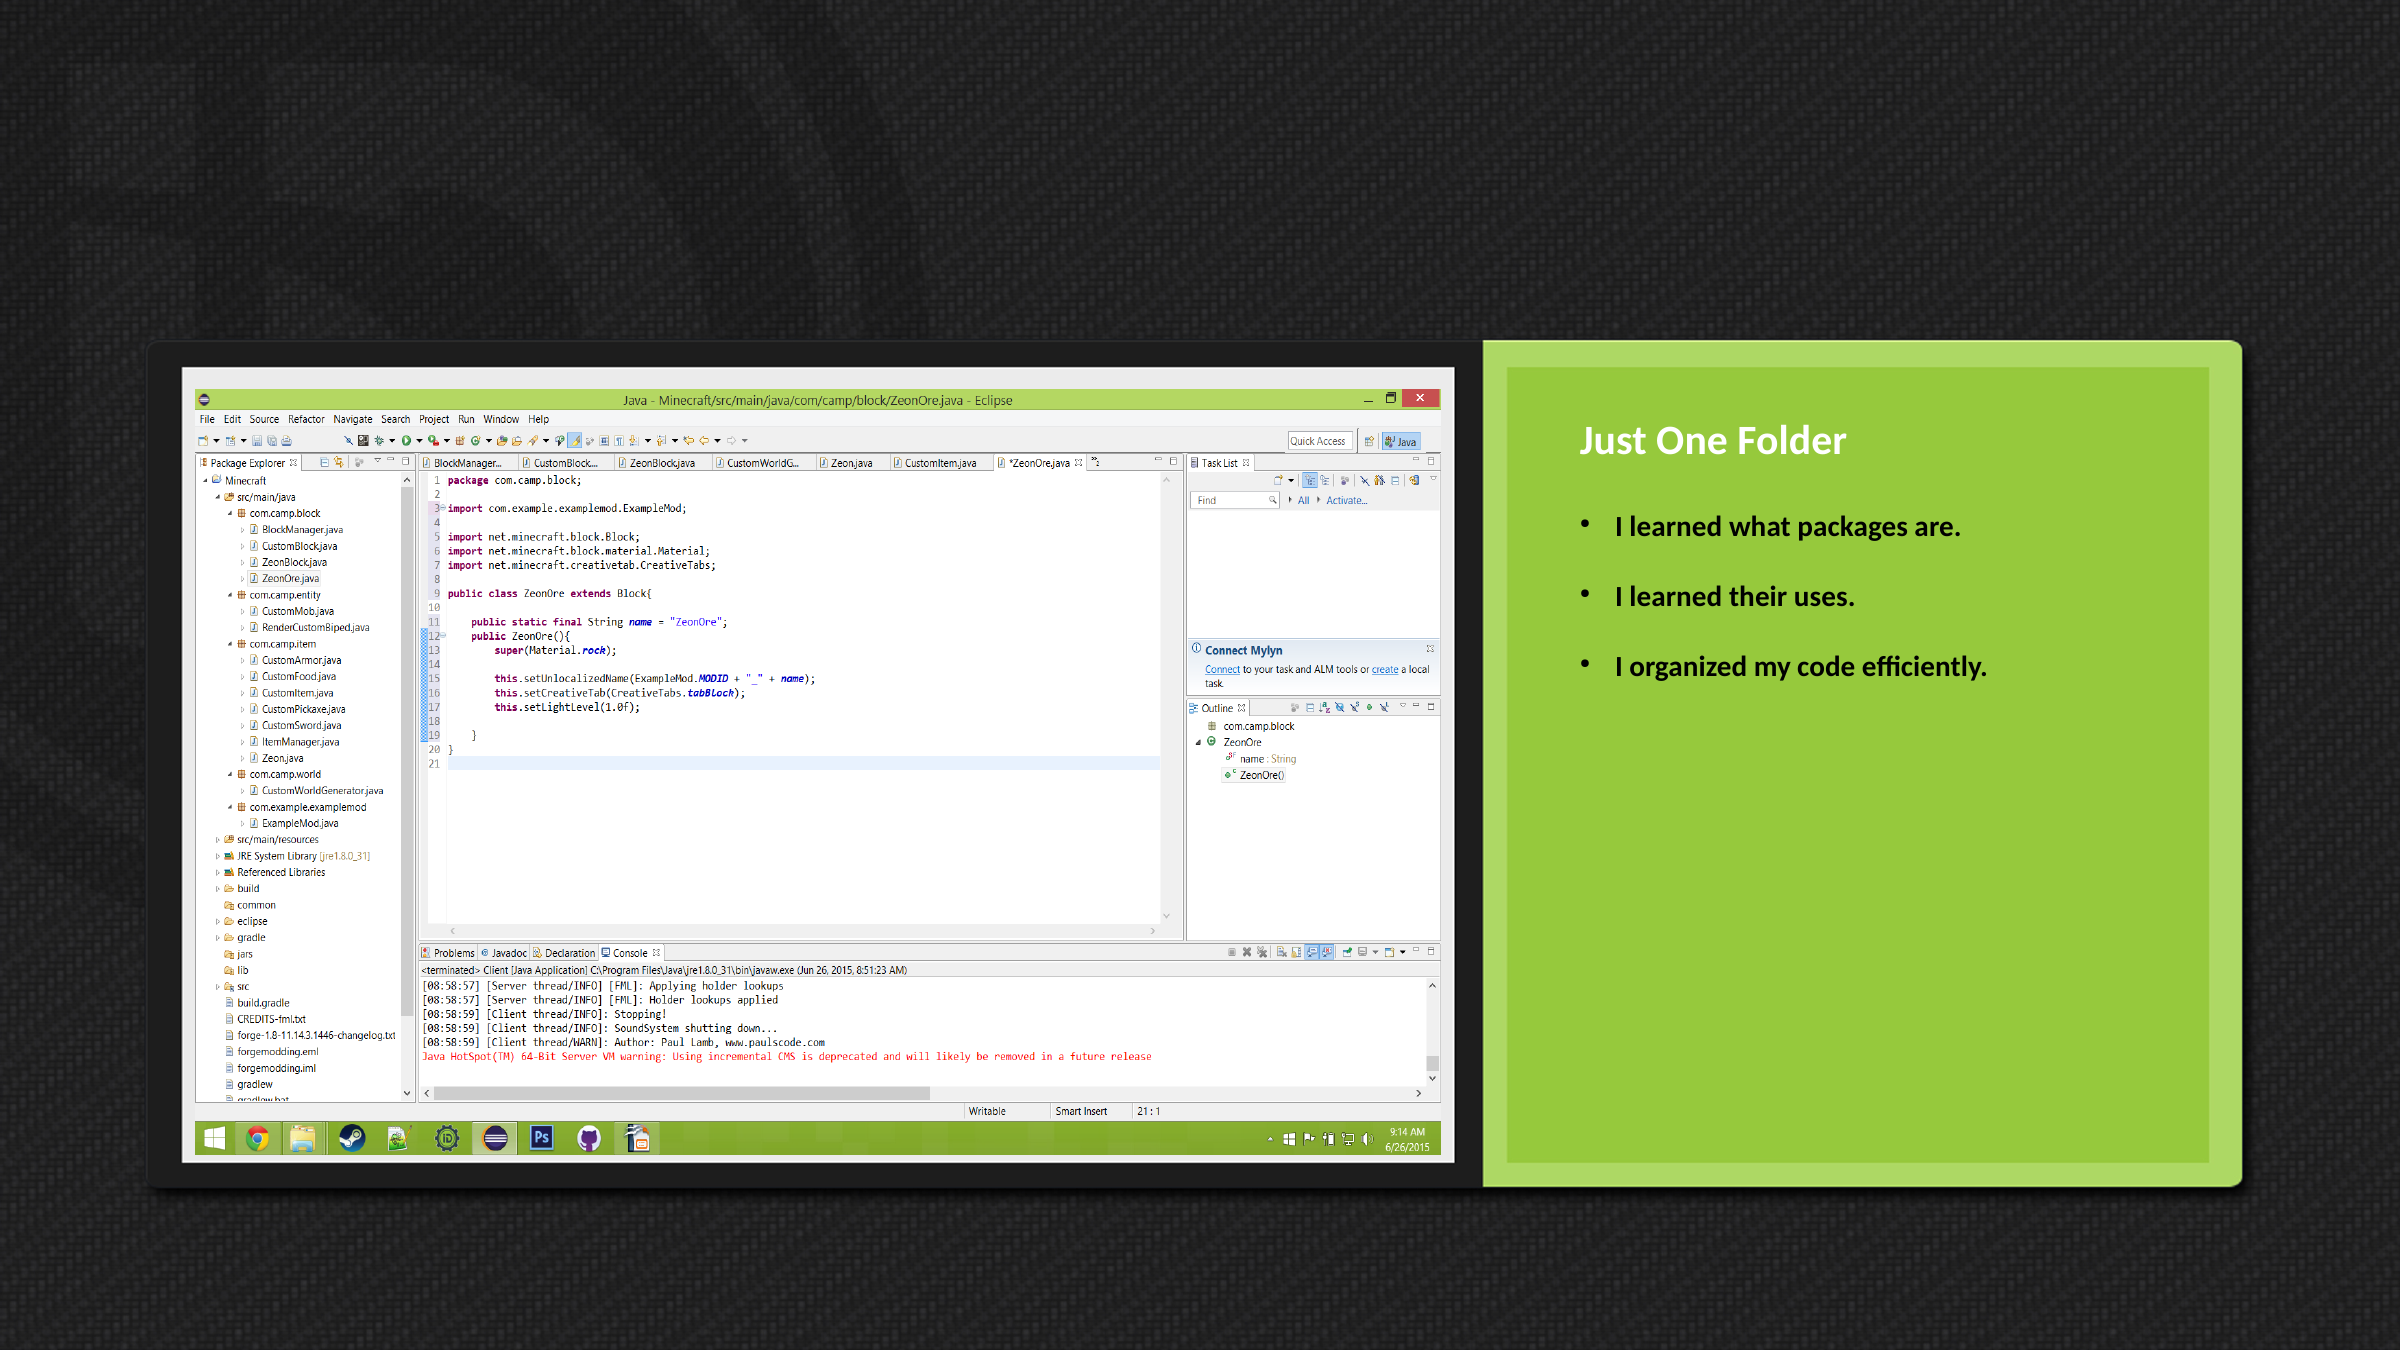

Just One Folder
I learned what packages are.
I learned their uses.
I organized my code efficiently.
Replace this image with your own screenshot.
Then delete this text.